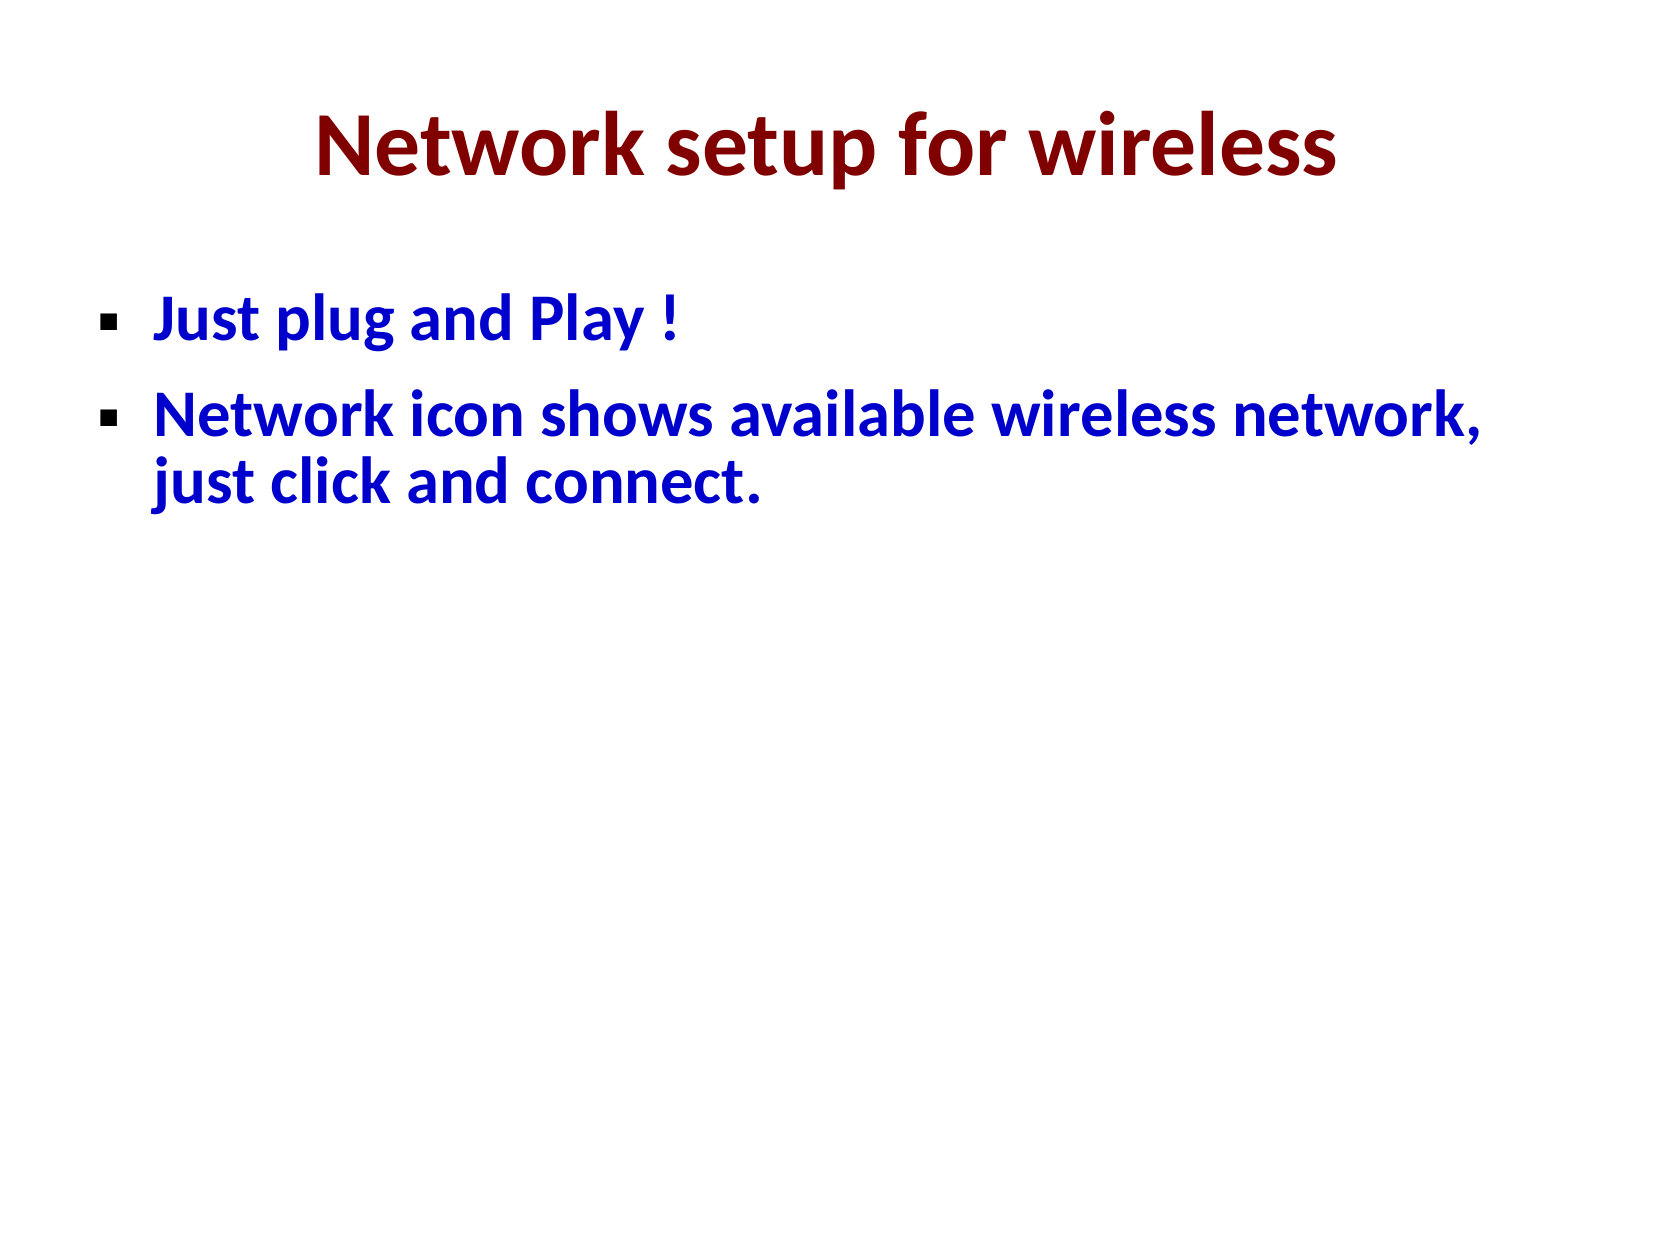

# Network setup for wireless
Just plug and Play !
Network icon shows available wireless network, just click and connect.